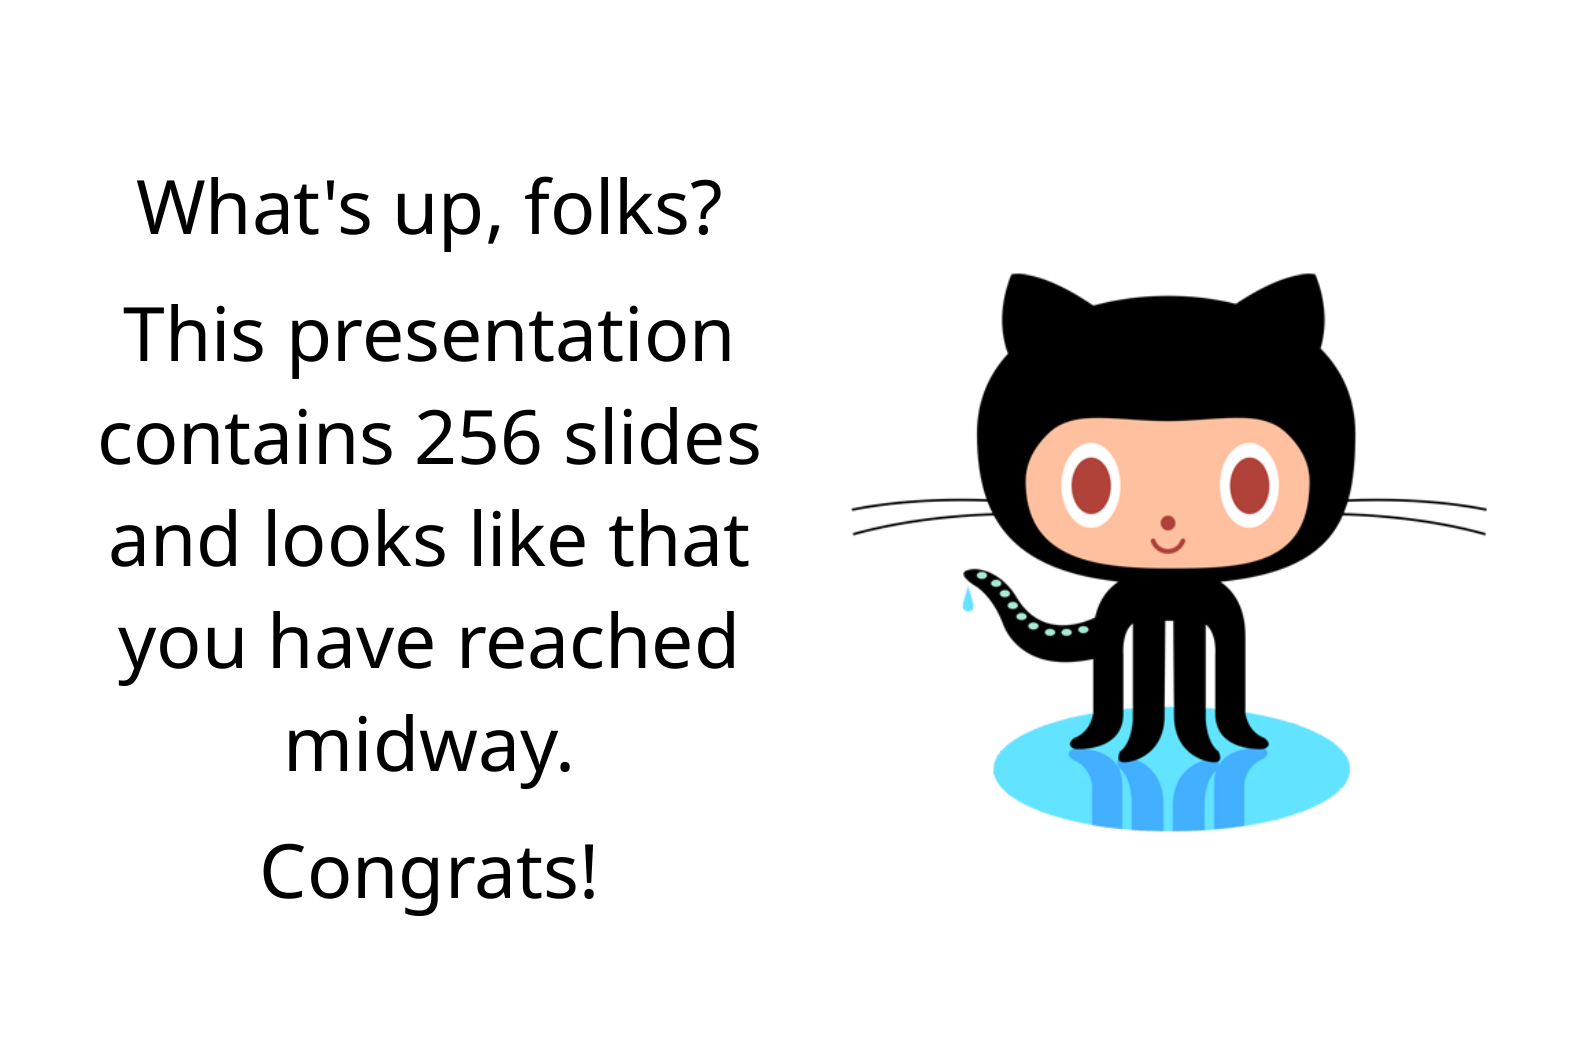

# What's up, folks?
This presentation contains 256 slides and looks like that you have reached midway.
Congrats!